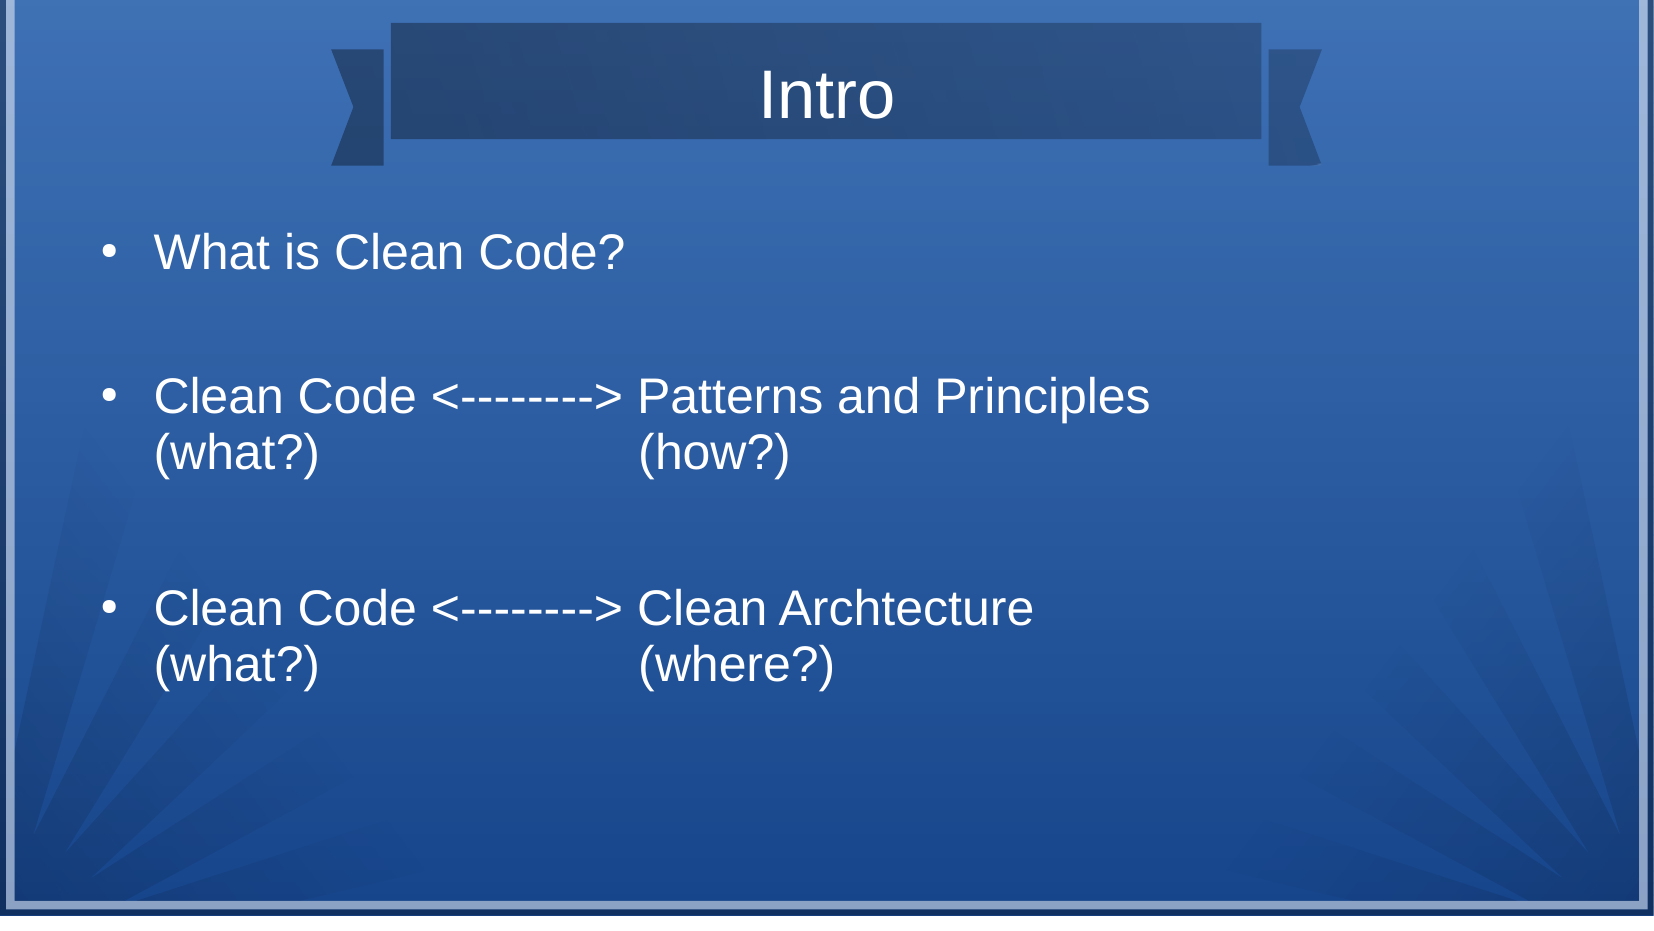

# Intro
What is Clean Code?
Clean Code <--------> Patterns and Principles
(what?)				 (how?)
Clean Code <--------> Clean Archtecture
(what?)				 (where?)